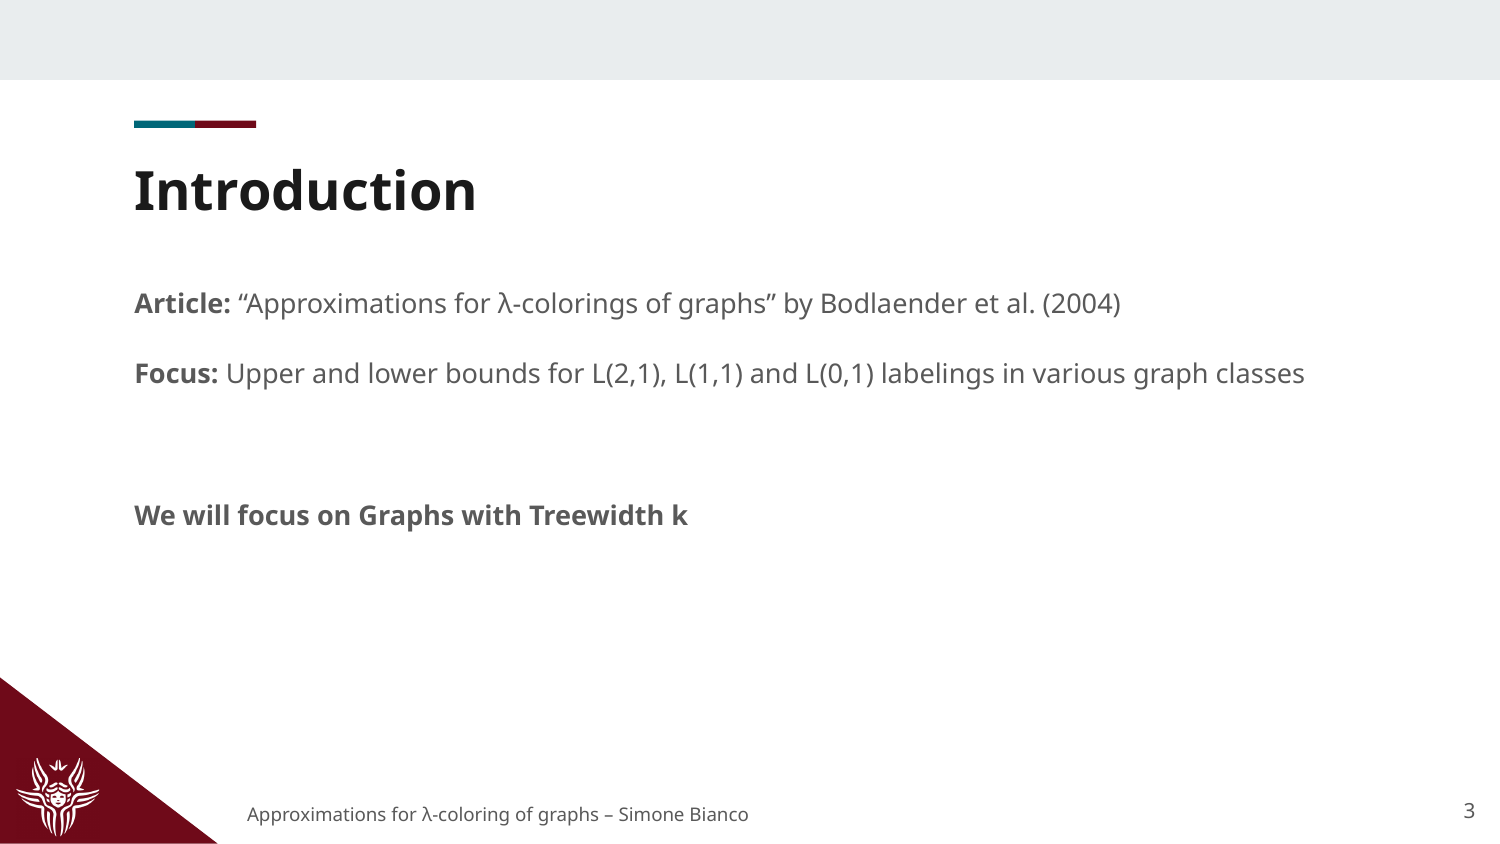

# Introduction
Article: “Approximations for λ-colorings of graphs” by Bodlaender et al. (2004)
Focus: Upper and lower bounds for L(2,1), L(1,1) and L(0,1) labelings in various graph classes
We will focus on Graphs with Treewidth k
Approximations for λ-coloring of graphs – Simone Bianco